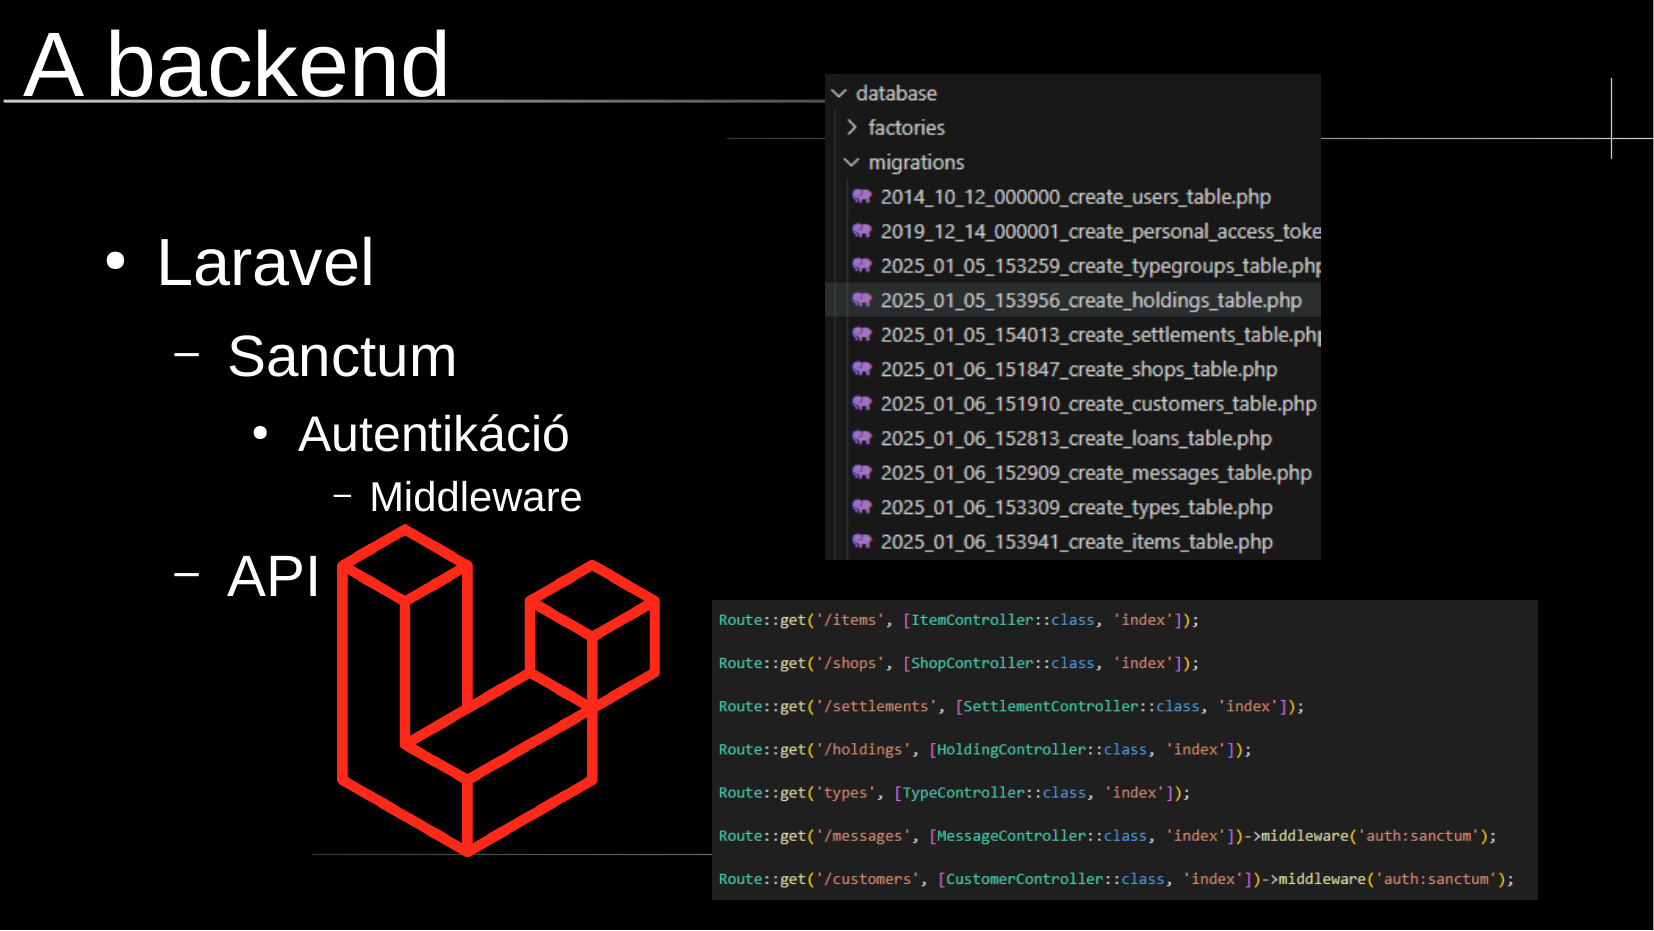

# A backend
Laravel
Sanctum
Autentikáció
Middleware
API
8